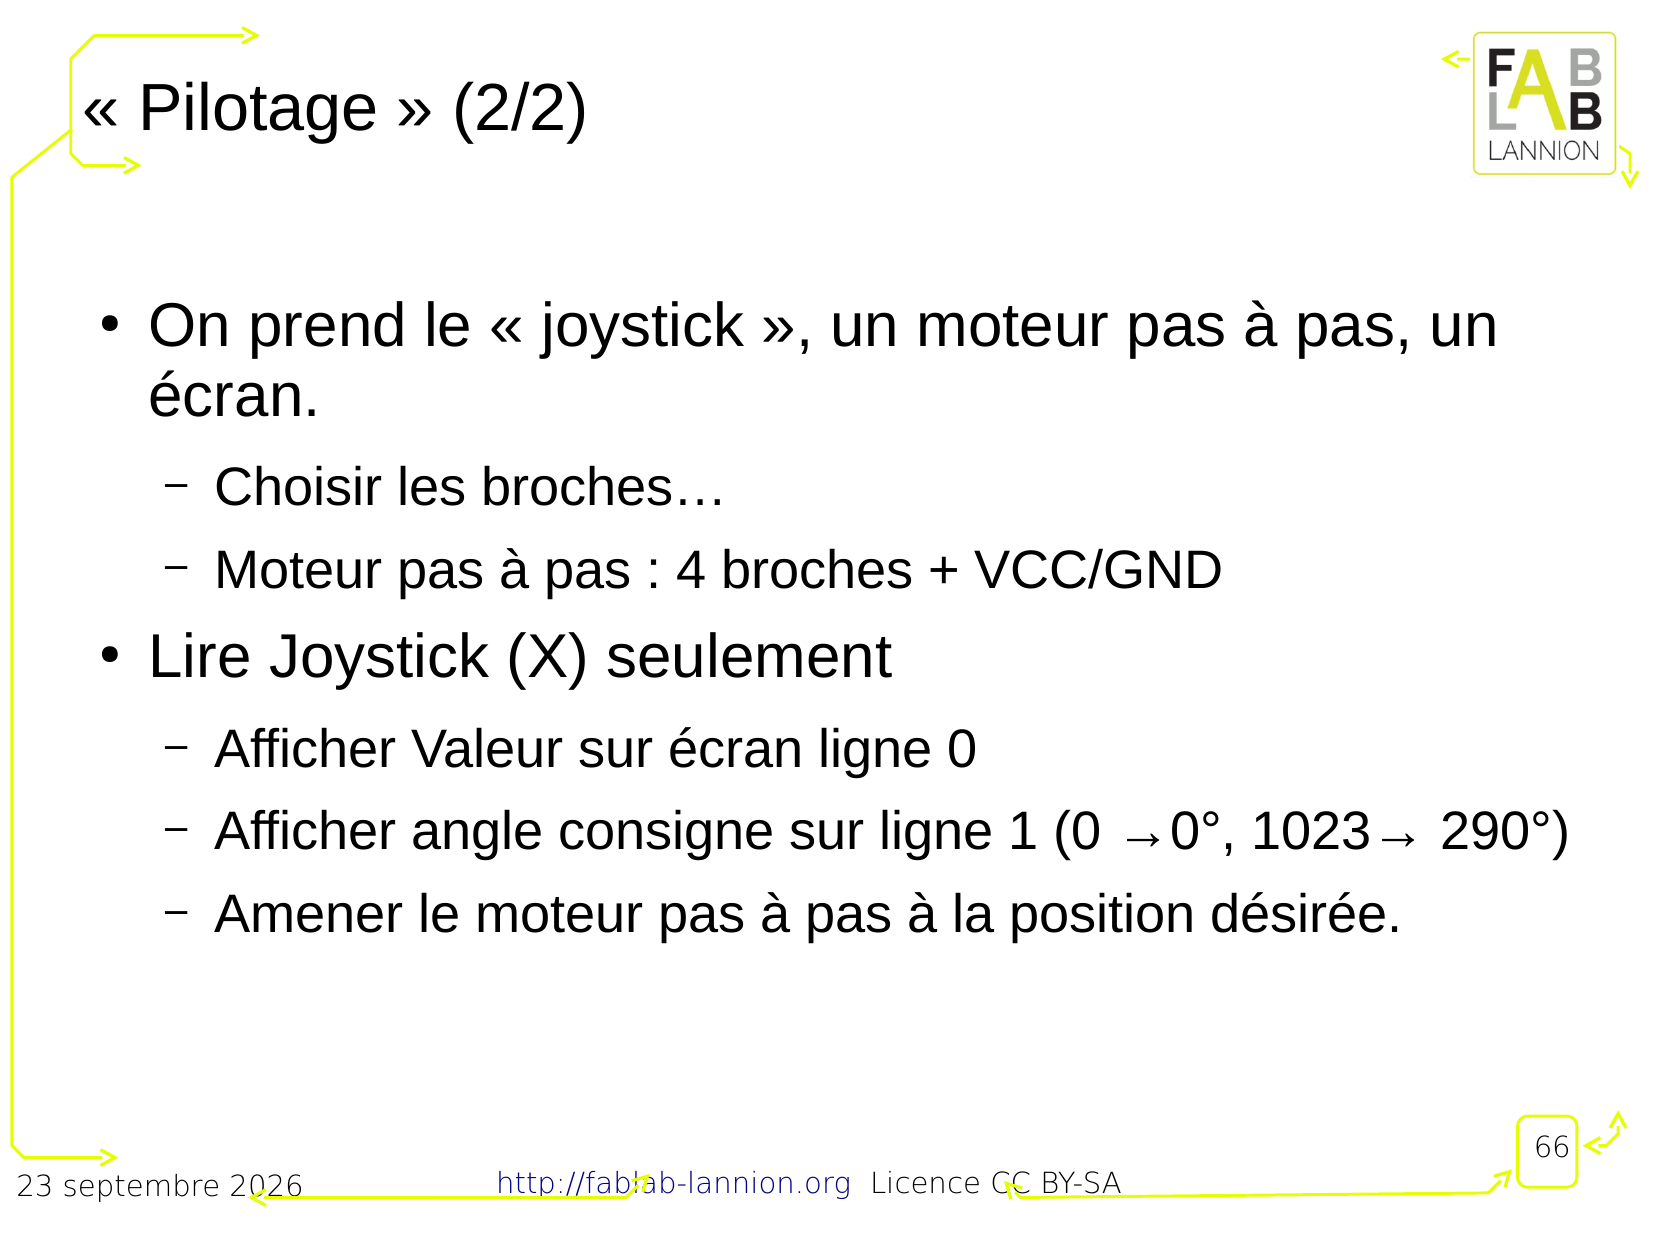

# « Pilotage » (2/2)
On prend le « joystick », un moteur pas à pas, un écran.
Choisir les broches…
Moteur pas à pas : 4 broches + VCC/GND
Lire Joystick (X) seulement
Afficher Valeur sur écran ligne 0
Afficher angle consigne sur ligne 1 (0 →0°, 1023→ 290°)
Amener le moteur pas à pas à la position désirée.
66